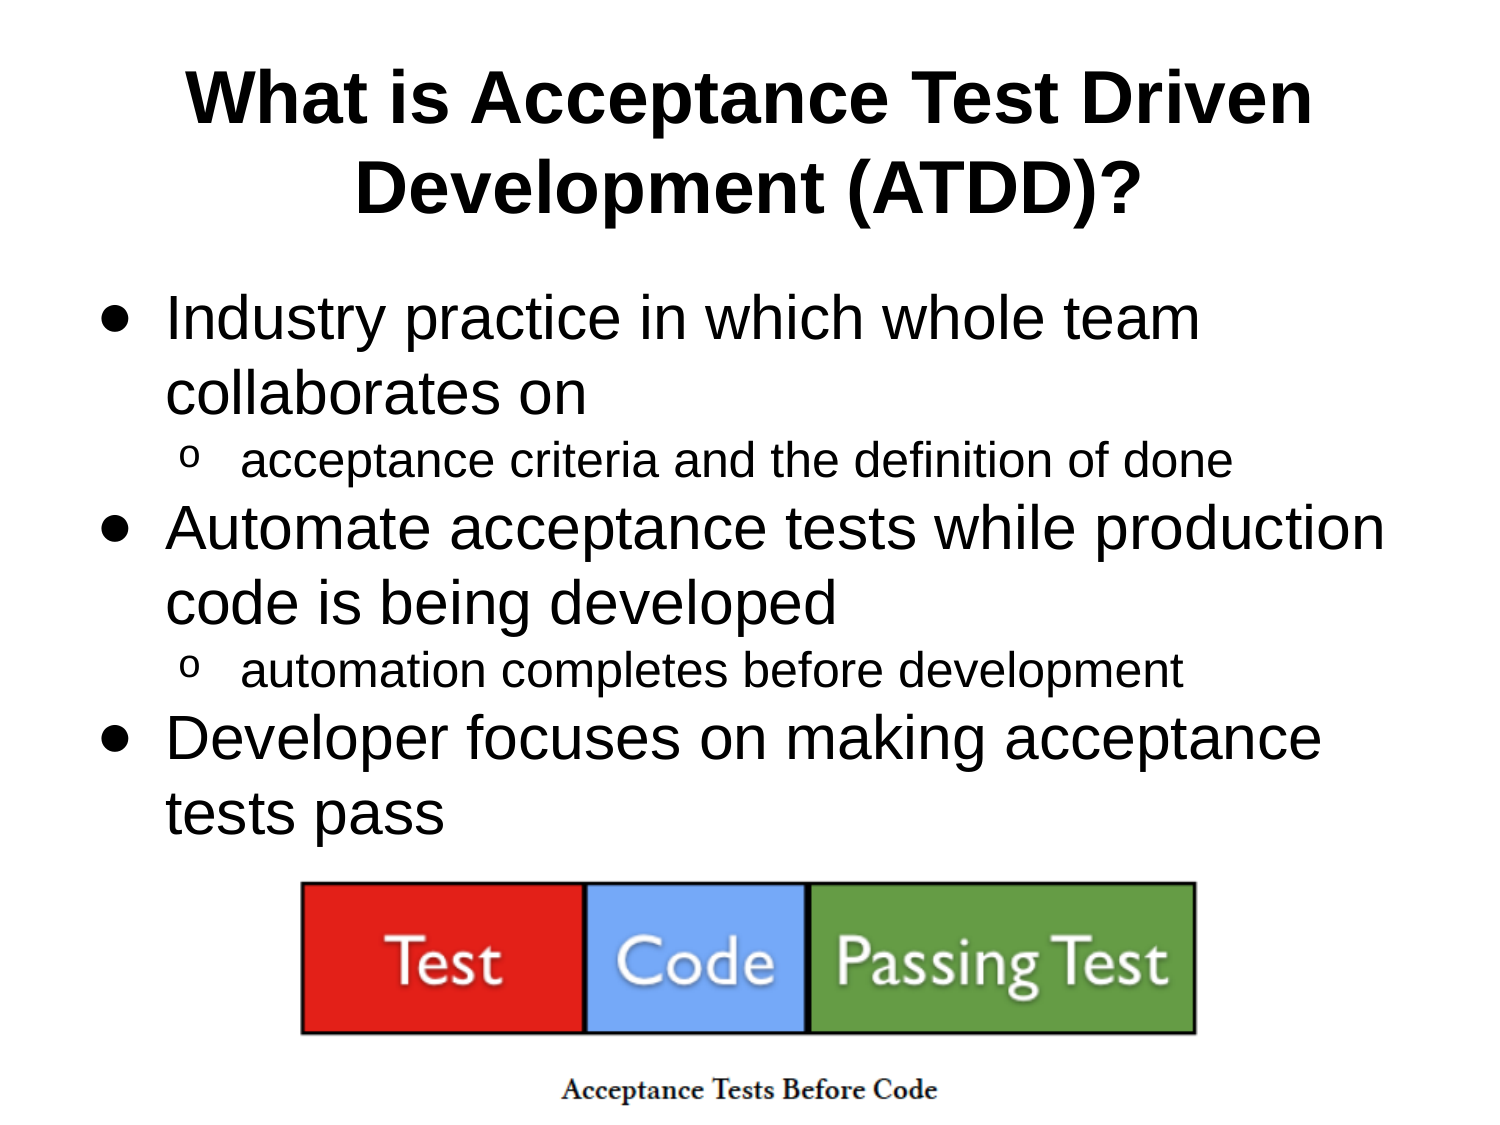

# What is Acceptance Test Driven Development (ATDD)?
Industry practice in which whole team collaborates on
acceptance criteria and the definition of done
Automate acceptance tests while production code is being developed
automation completes before development
Developer focuses on making acceptance tests pass